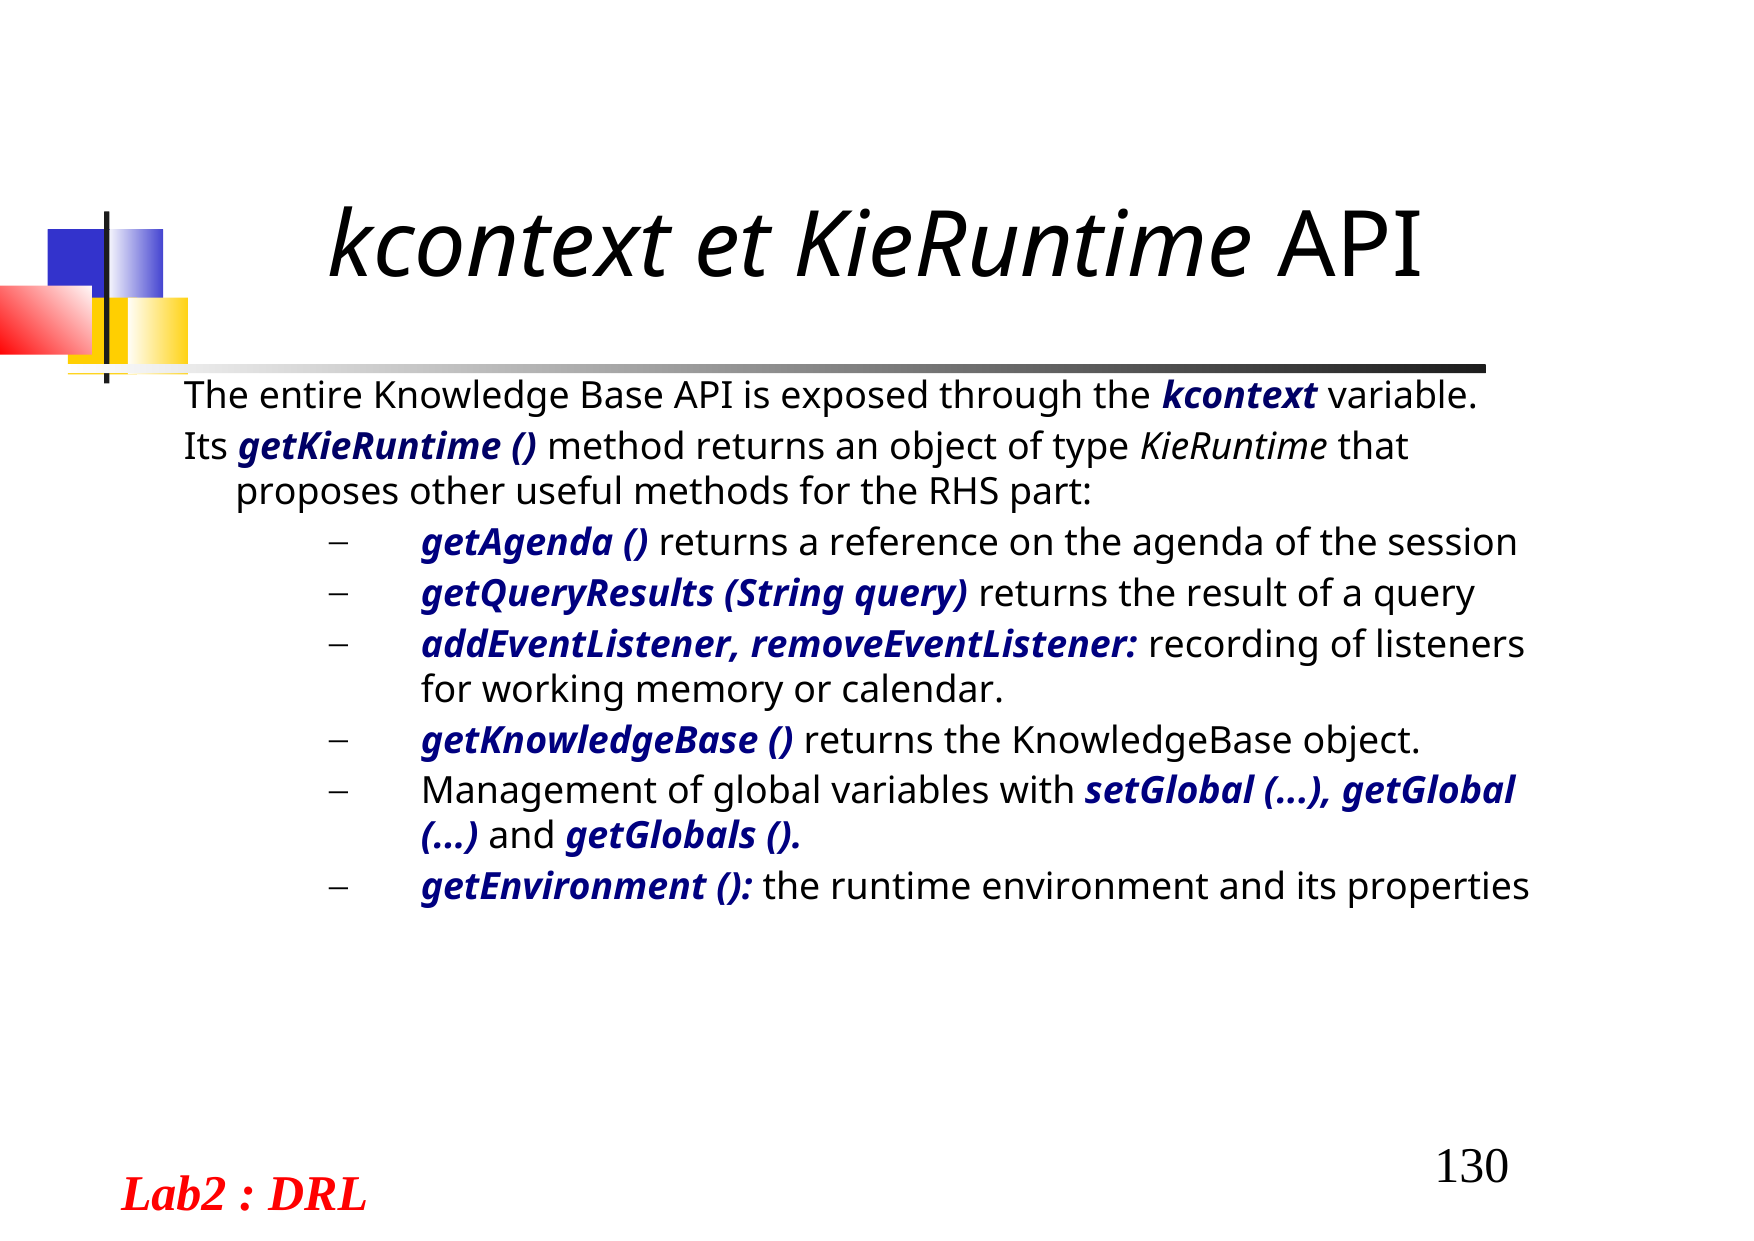

# kcontext et KieRuntime API
The entire Knowledge Base API is exposed through the kcontext variable.
Its getKieRuntime () method returns an object of type KieRuntime that proposes other useful methods for the RHS part:
getAgenda () returns a reference on the agenda of the session
getQueryResults (String query) returns the result of a query
addEventListener, removeEventListener: recording of listeners for working memory or calendar.
getKnowledgeBase () returns the KnowledgeBase object.
Management of global variables with setGlobal (...), getGlobal (...) and getGlobals ().
getEnvironment (): the runtime environment and its properties
Lab2 : DRL